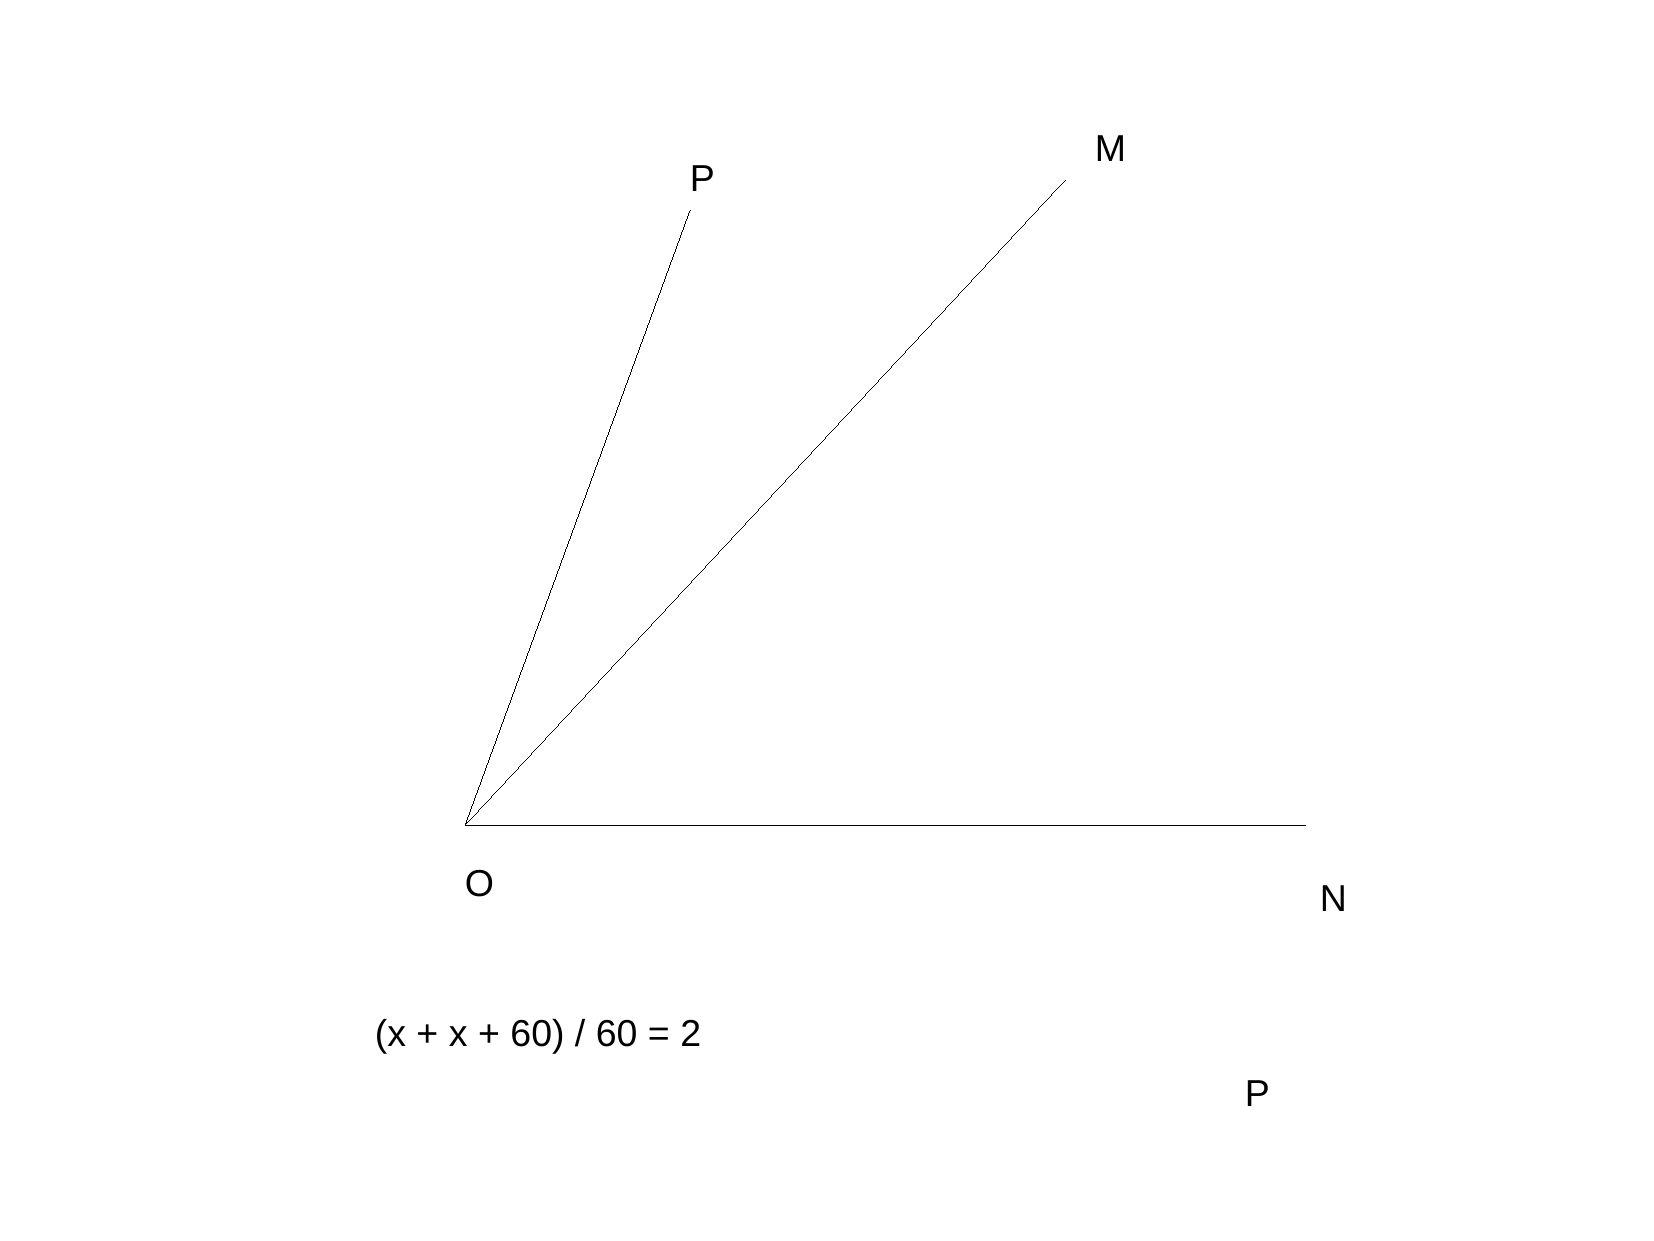

M
P
O
N
(x + x + 60) / 60 = 2
P